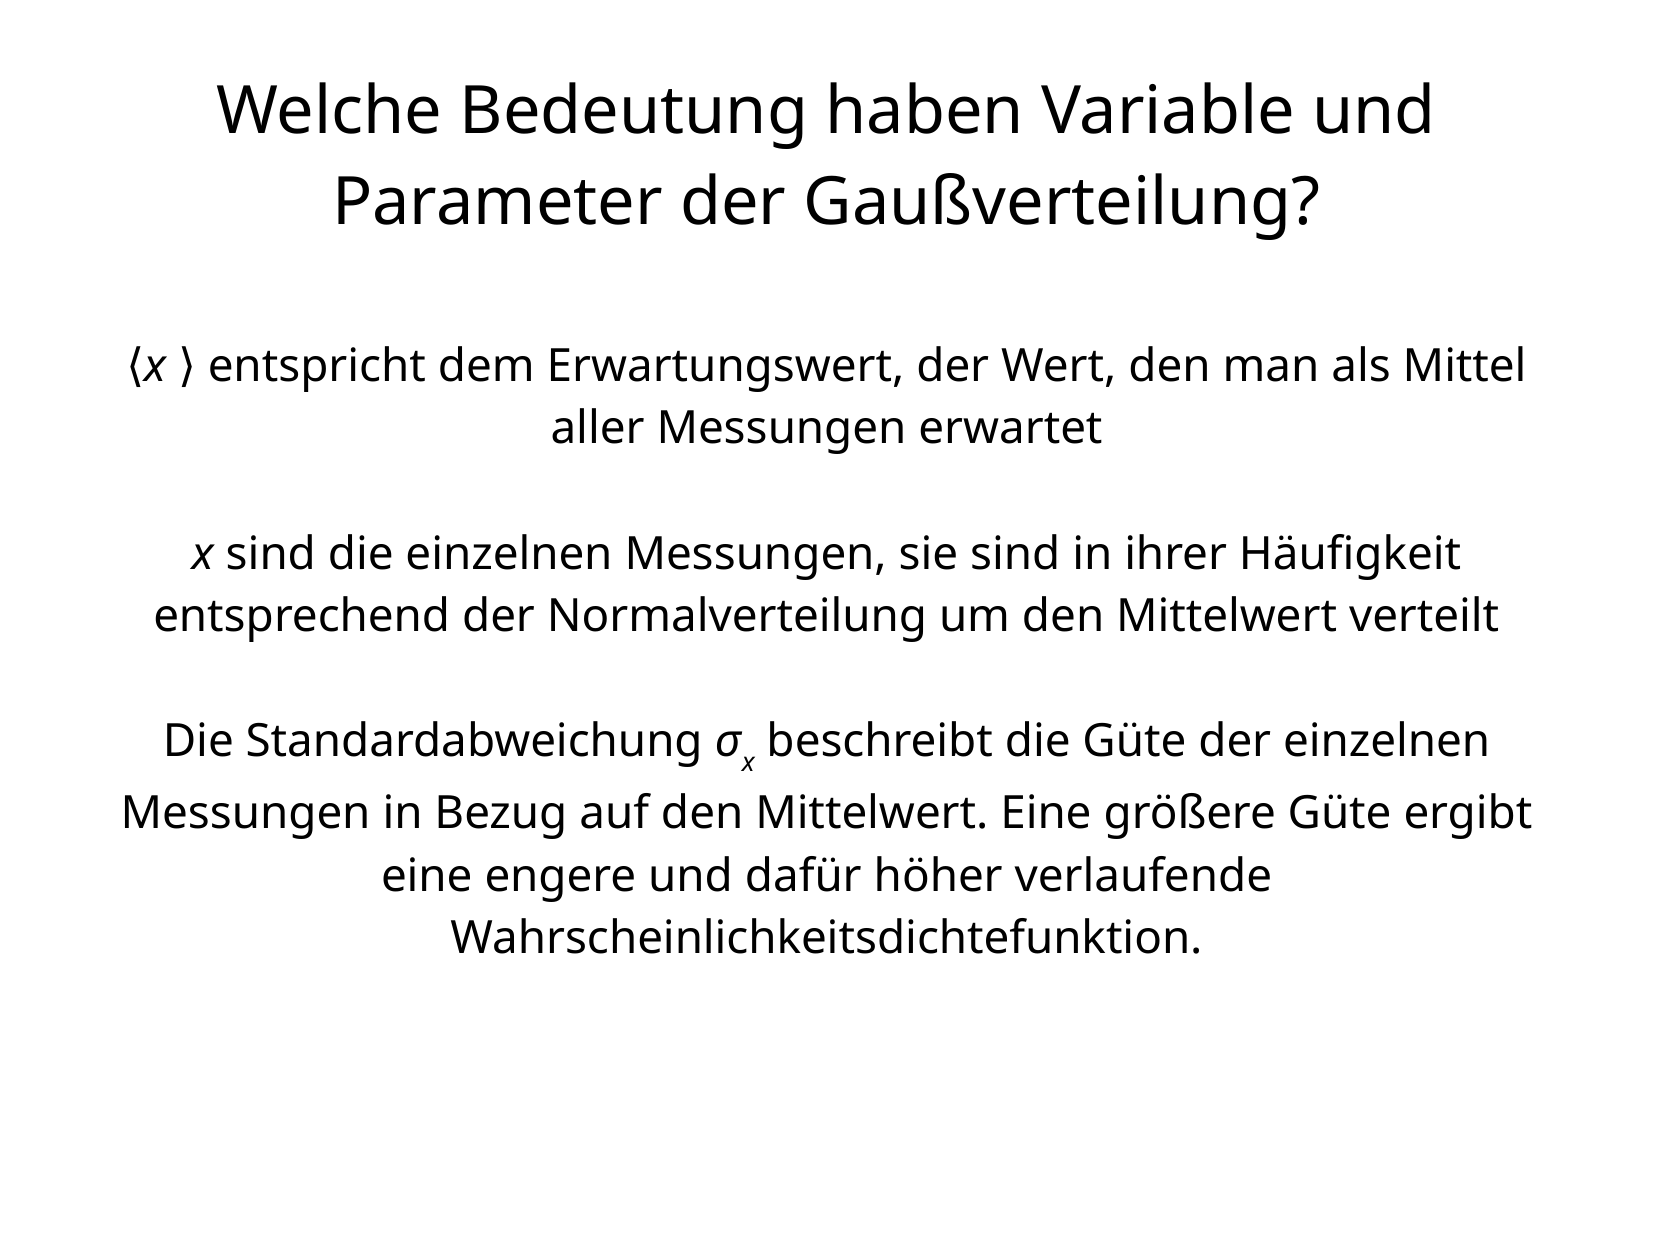

# Welche Bedeutung haben Variable und Parameter der Gaußverteilung?
⟨x ⟩ entspricht dem Erwartungswert, der Wert, den man als Mittel aller Messungen erwartet
x sind die einzelnen Messungen, sie sind in ihrer Häufigkeit entsprechend der Normalverteilung um den Mittelwert verteilt
Die Standardabweichung σx beschreibt die Güte der einzelnen Messungen in Bezug auf den Mittelwert. Eine größere Güte ergibt eine engere und dafür höher verlaufende Wahrscheinlichkeitsdichtefunktion.